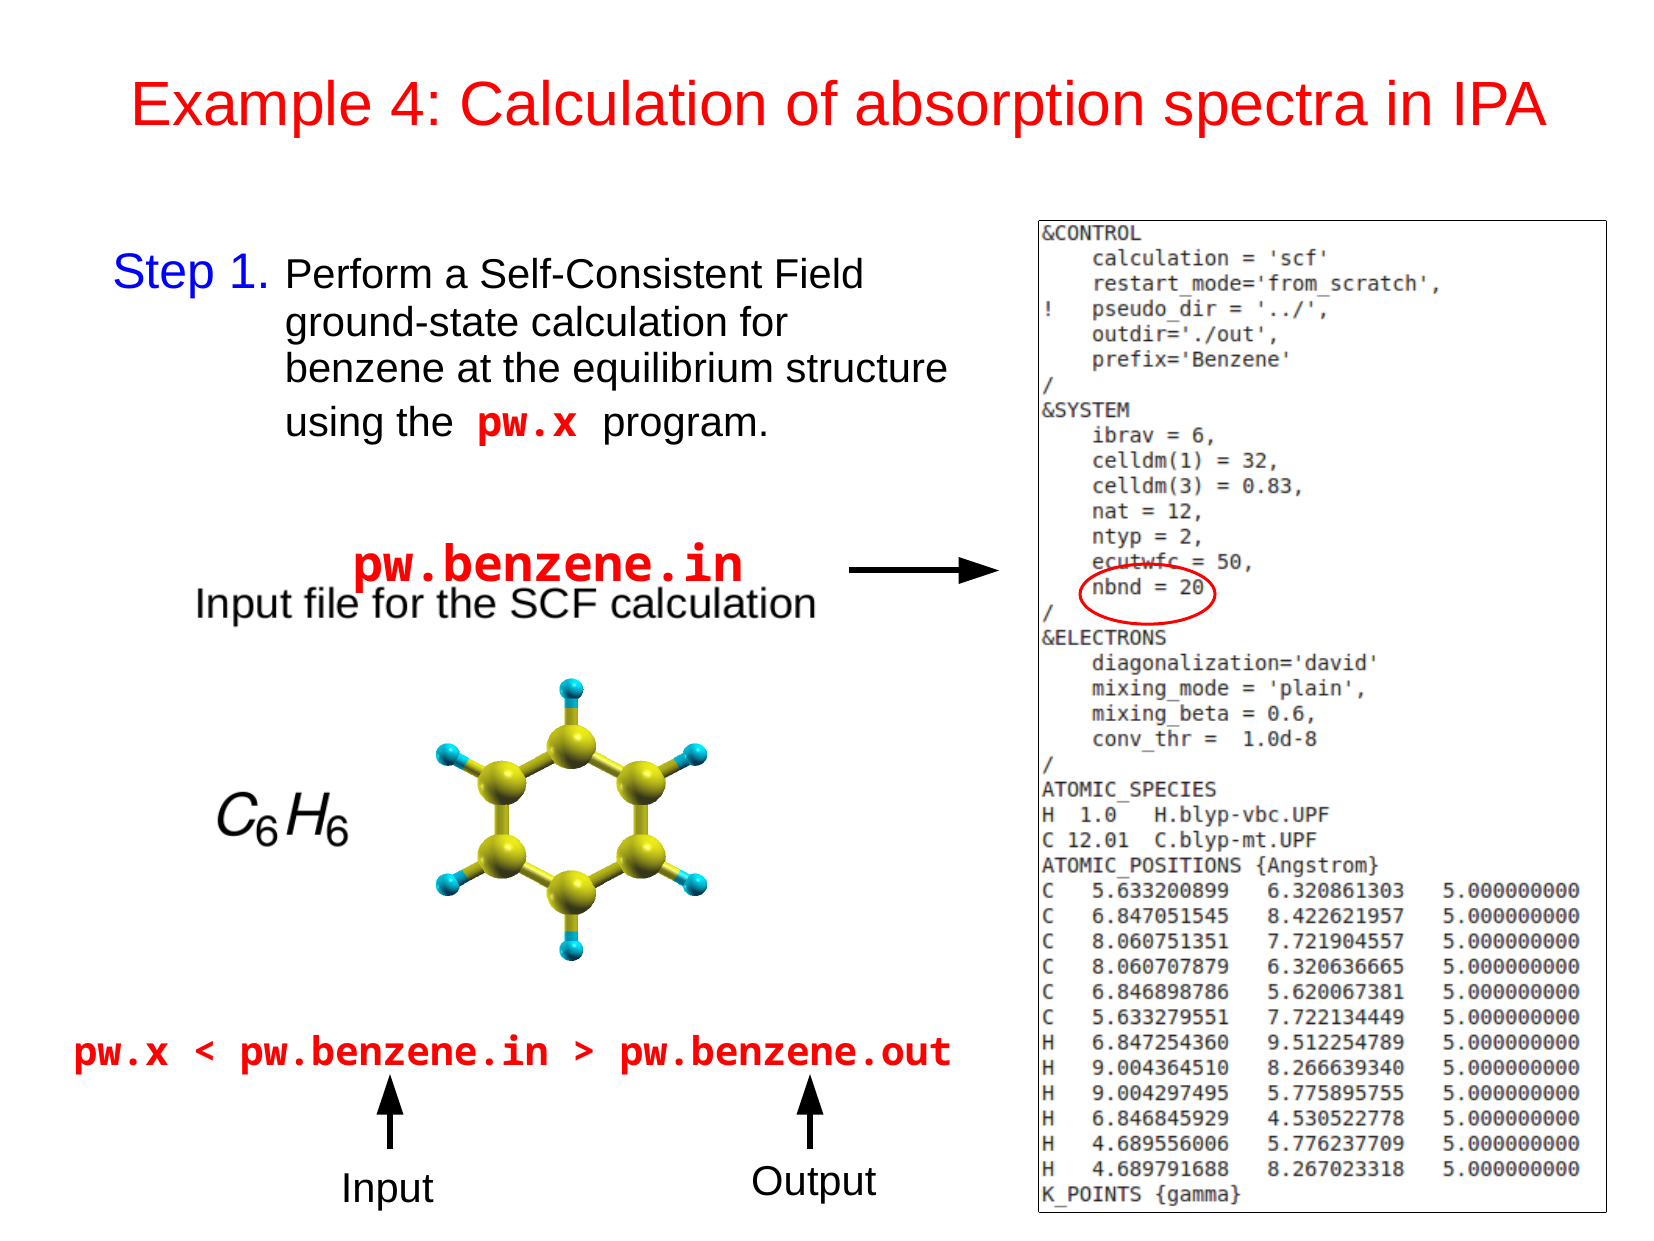

Example 4: Calculation of absorption spectra in IPA
# Step 1. Perform a Self-Consistent Field ground-state calculation for benzene at the equilibrium structure using the pw.x program.
pw.benzene.in
pw.x < pw.benzene.in > pw.benzene.out
Output
Input